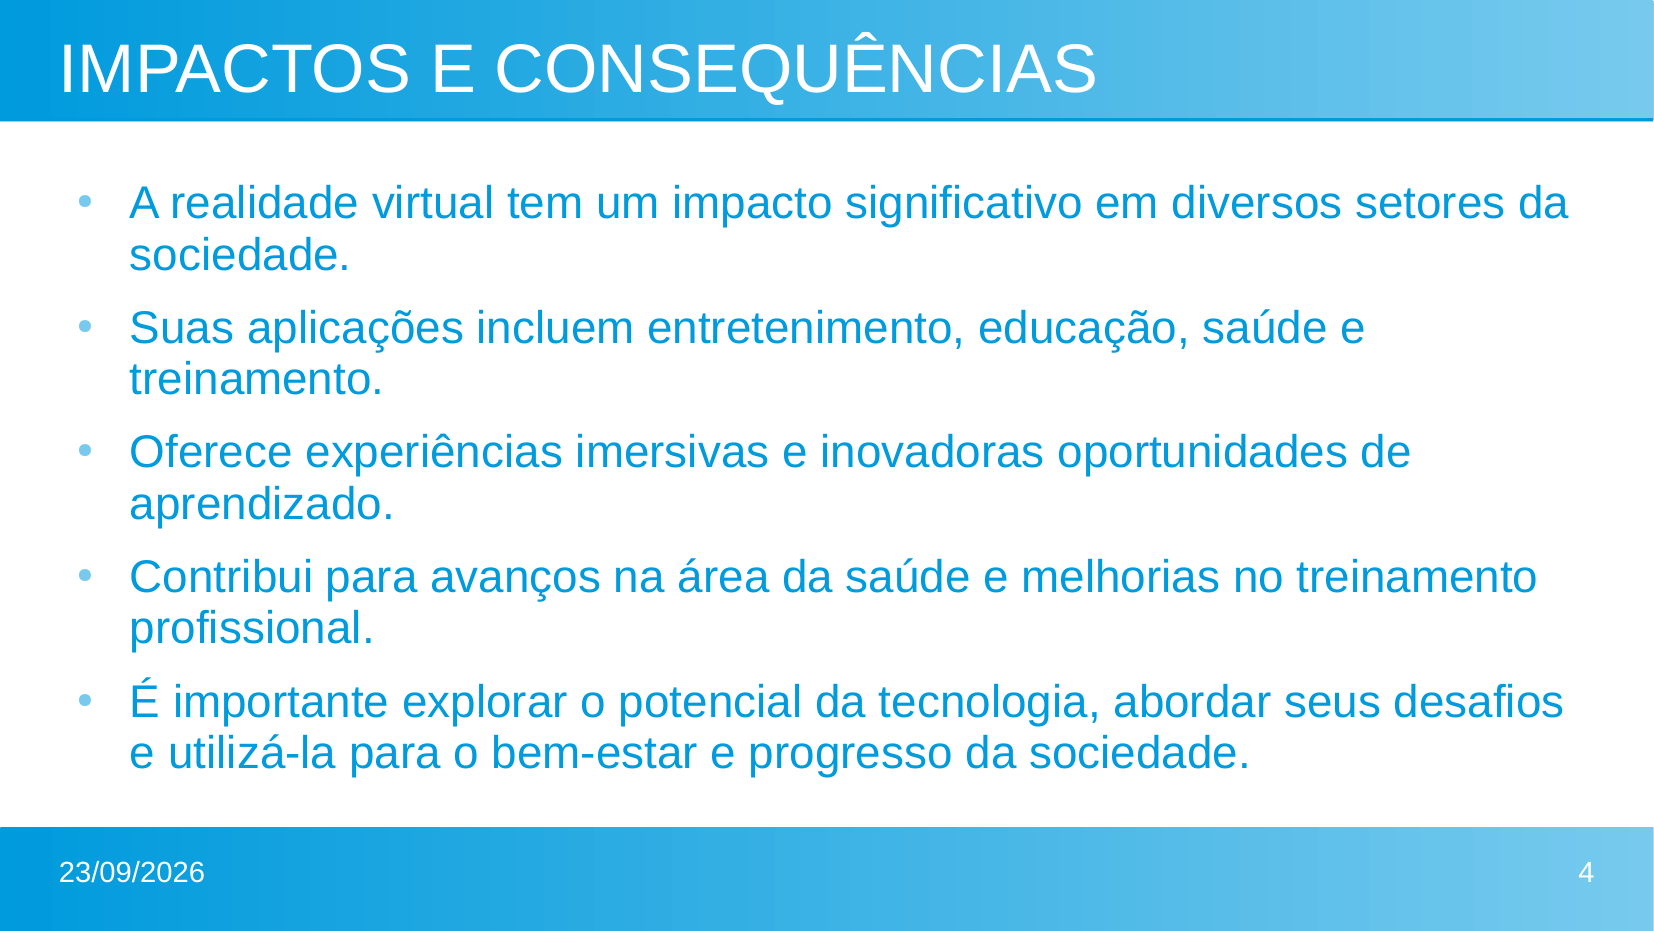

# IMPACTOS E CONSEQUÊNCIAS
A realidade virtual tem um impacto significativo em diversos setores da sociedade.
Suas aplicações incluem entretenimento, educação, saúde e treinamento.
Oferece experiências imersivas e inovadoras oportunidades de aprendizado.
Contribui para avanços na área da saúde e melhorias no treinamento profissional.
É importante explorar o potencial da tecnologia, abordar seus desafios e utilizá-la para o bem-estar e progresso da sociedade.
4